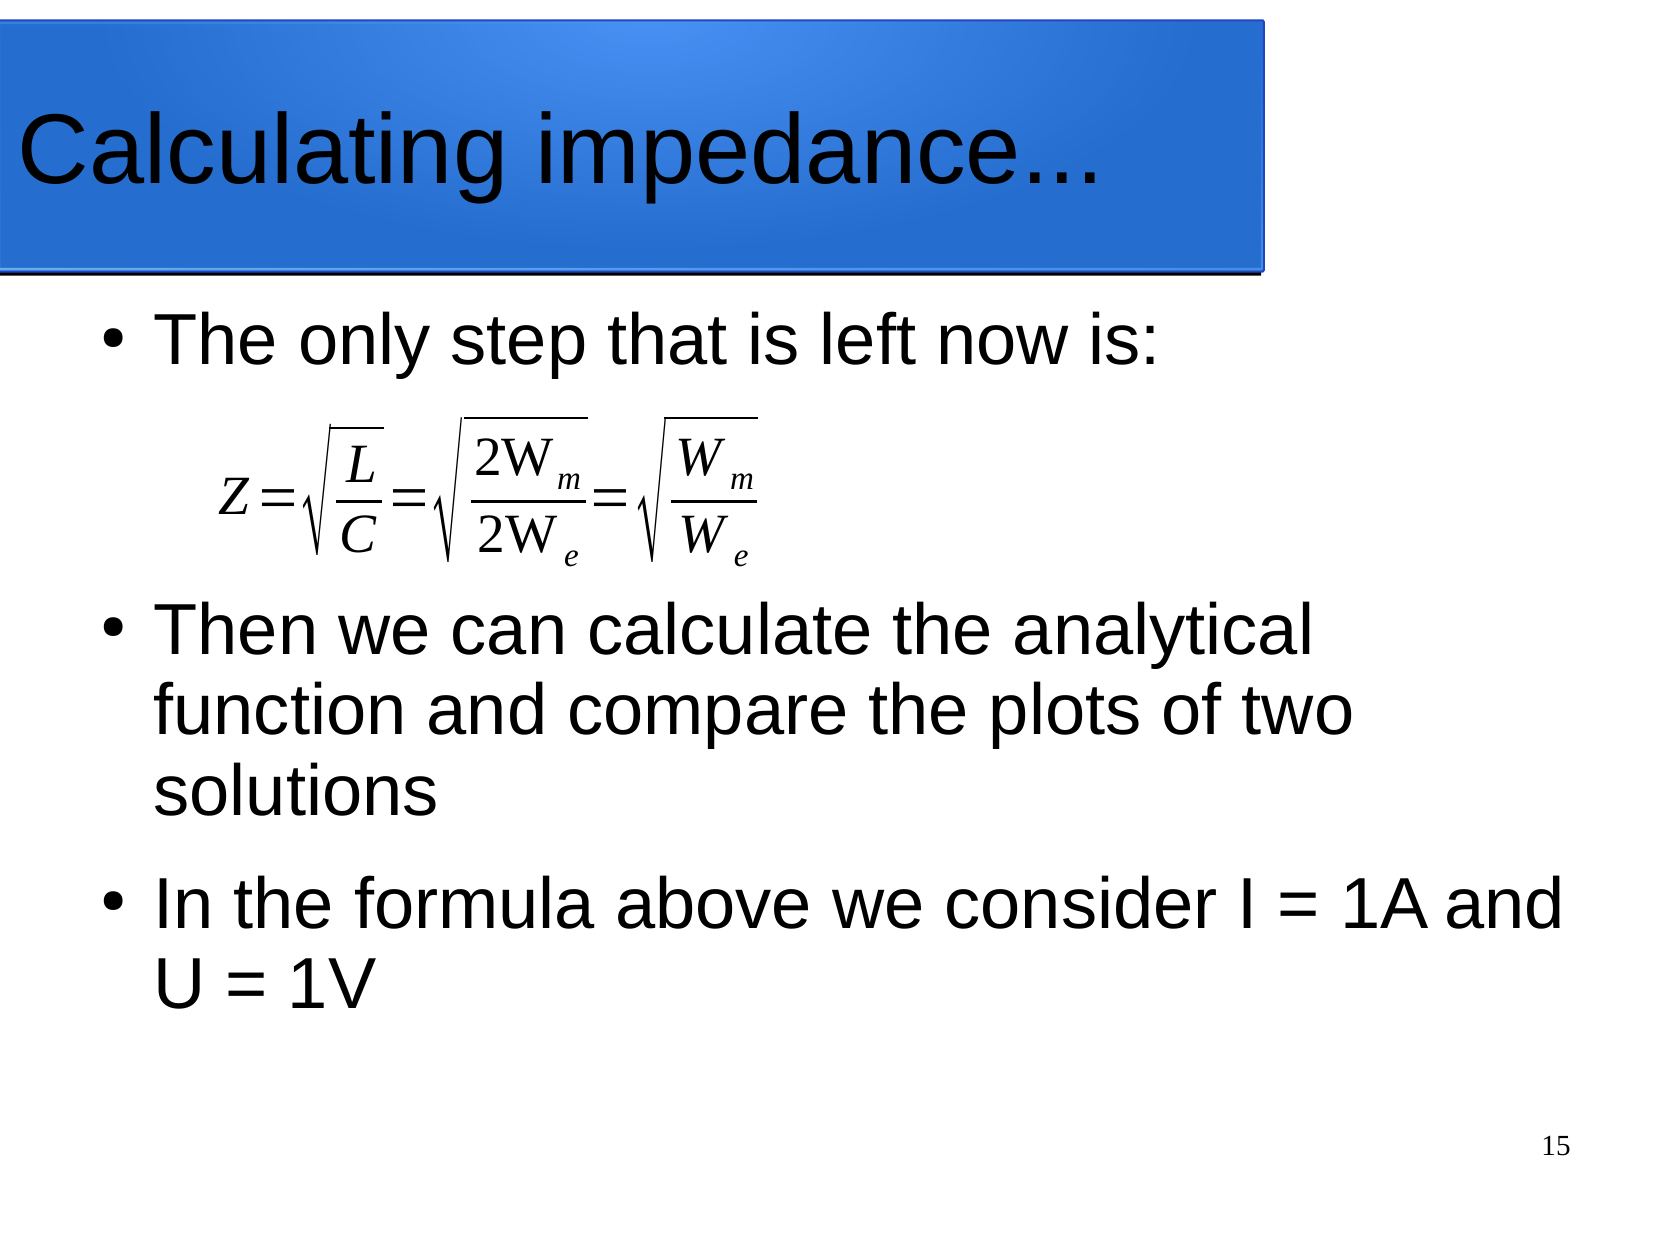

# Calculating impedance...
The only step that is left now is:
Then we can calculate the analytical function and compare the plots of two solutions
In the formula above we consider I = 1A and U = 1V
15